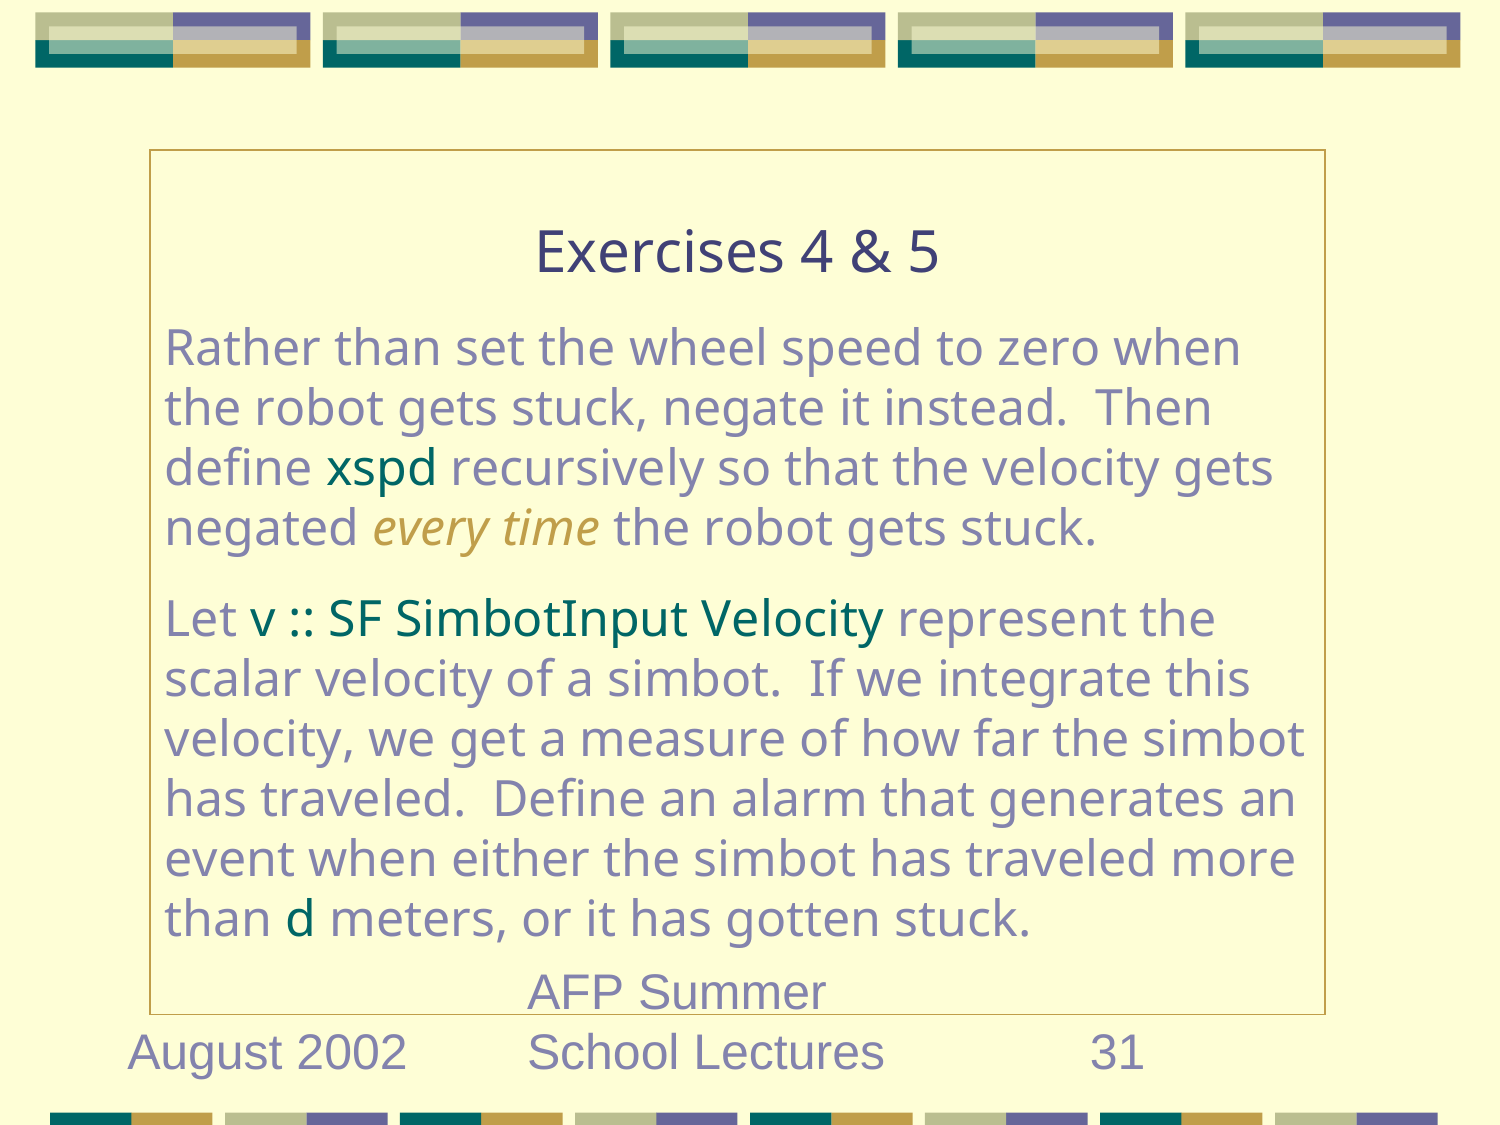

Exercises 4 & 5
Rather than set the wheel speed to zero when the robot gets stuck, negate it instead. Then define xspd recursively so that the velocity gets negated every time the robot gets stuck.
Let v :: SF SimbotInput Velocity represent the scalar velocity of a simbot. If we integrate this velocity, we get a measure of how far the simbot has traveled. Define an alarm that generates an event when either the simbot has traveled more than d meters, or it has gotten stuck.
August 2002
31